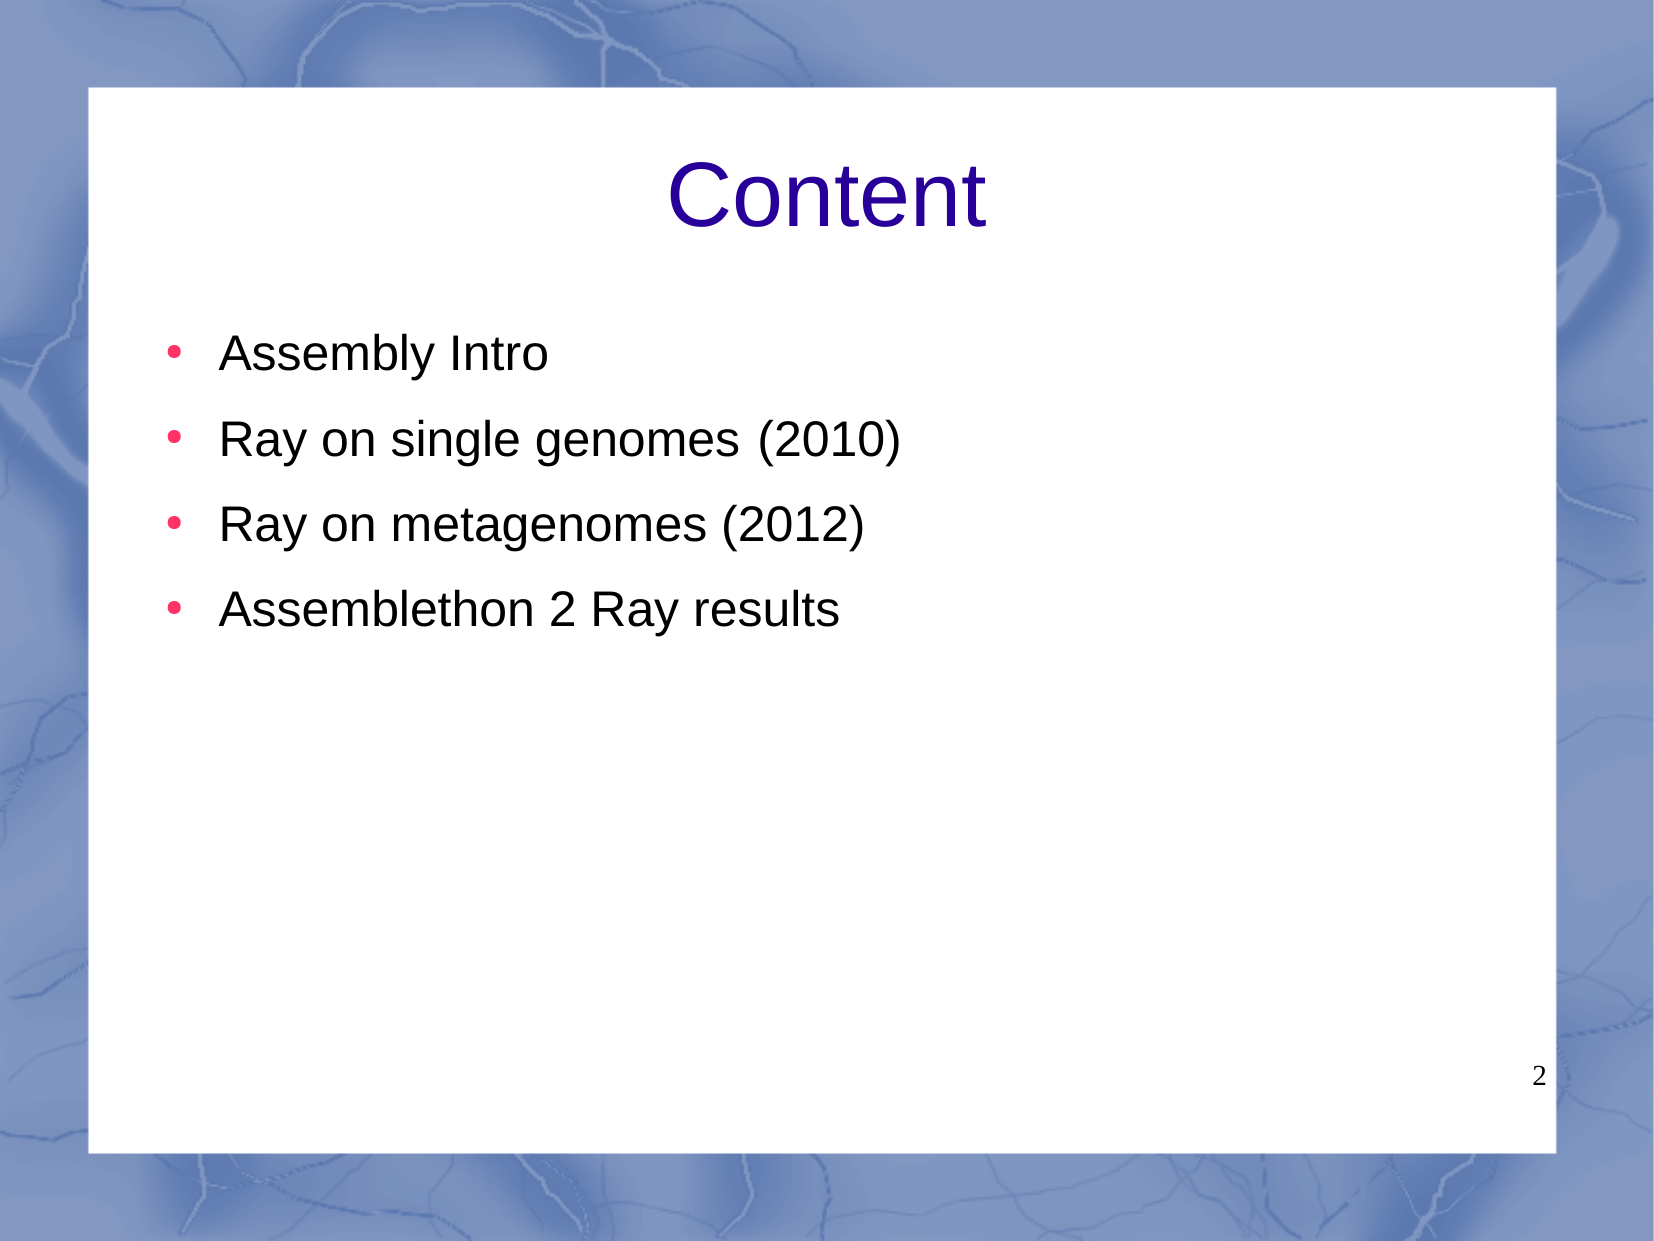

# Content
Assembly Intro
Ray on single genomes	 (2010)
Ray on metagenomes (2012)
Assemblethon 2 Ray results
2